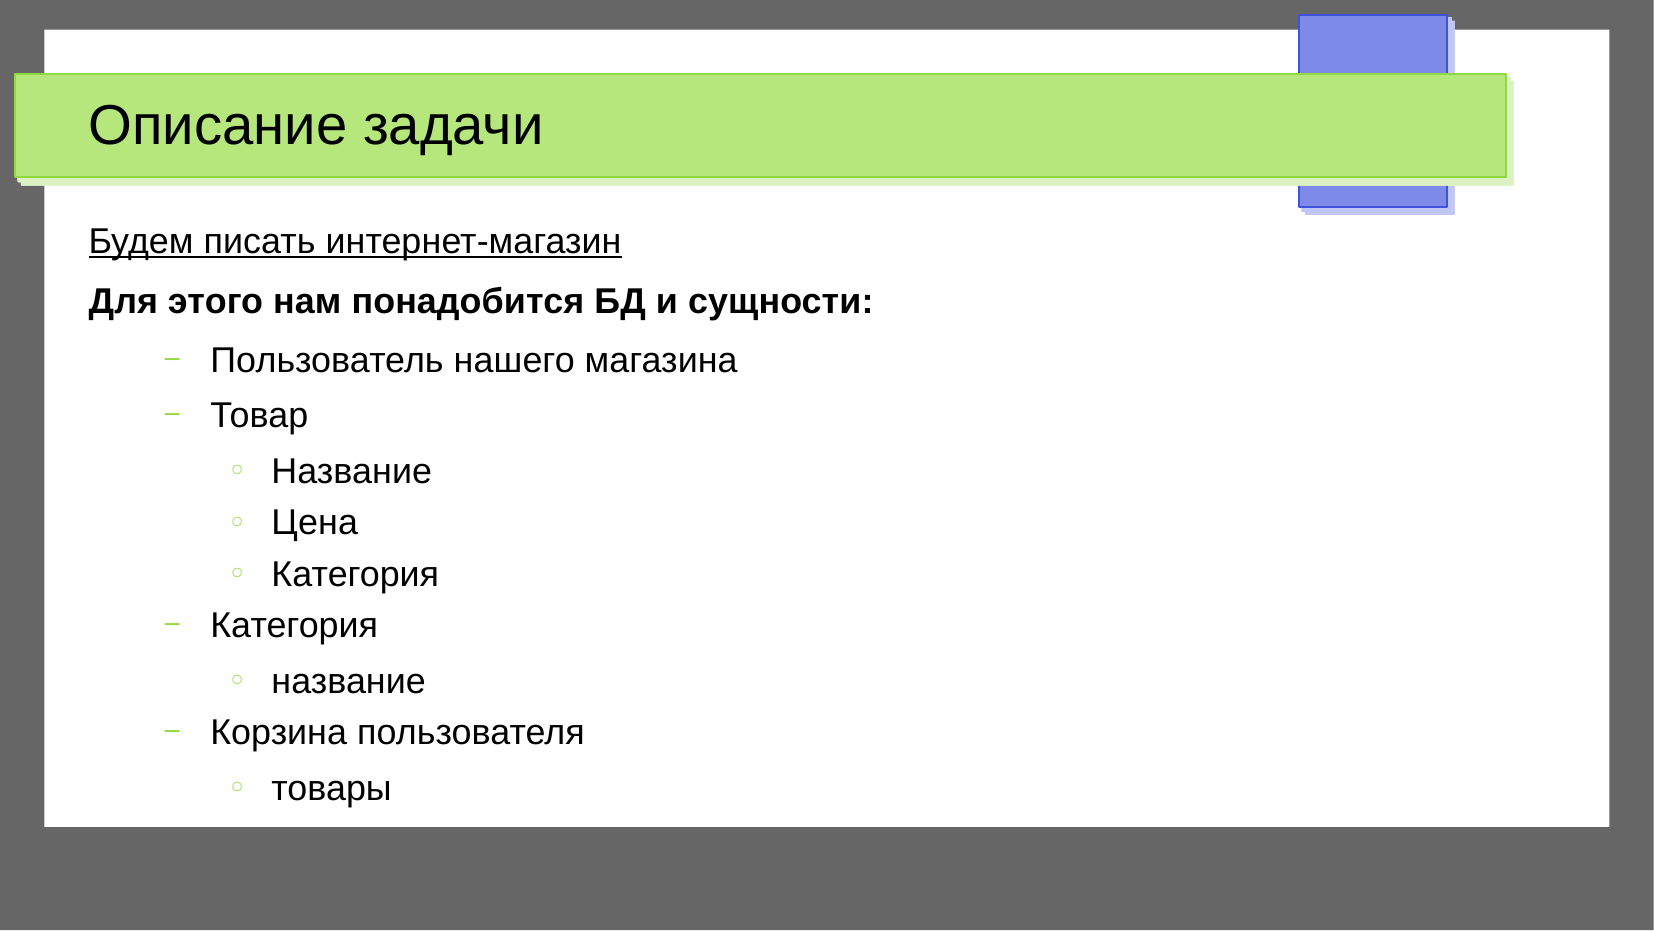

# Описание задачи
Будем писать интернет-магазин
Для этого нам понадобится БД и сущности:
Пользователь нашего магазина
Товар
Название
Цена
Категория
Категория
название
Корзина пользователя
товары